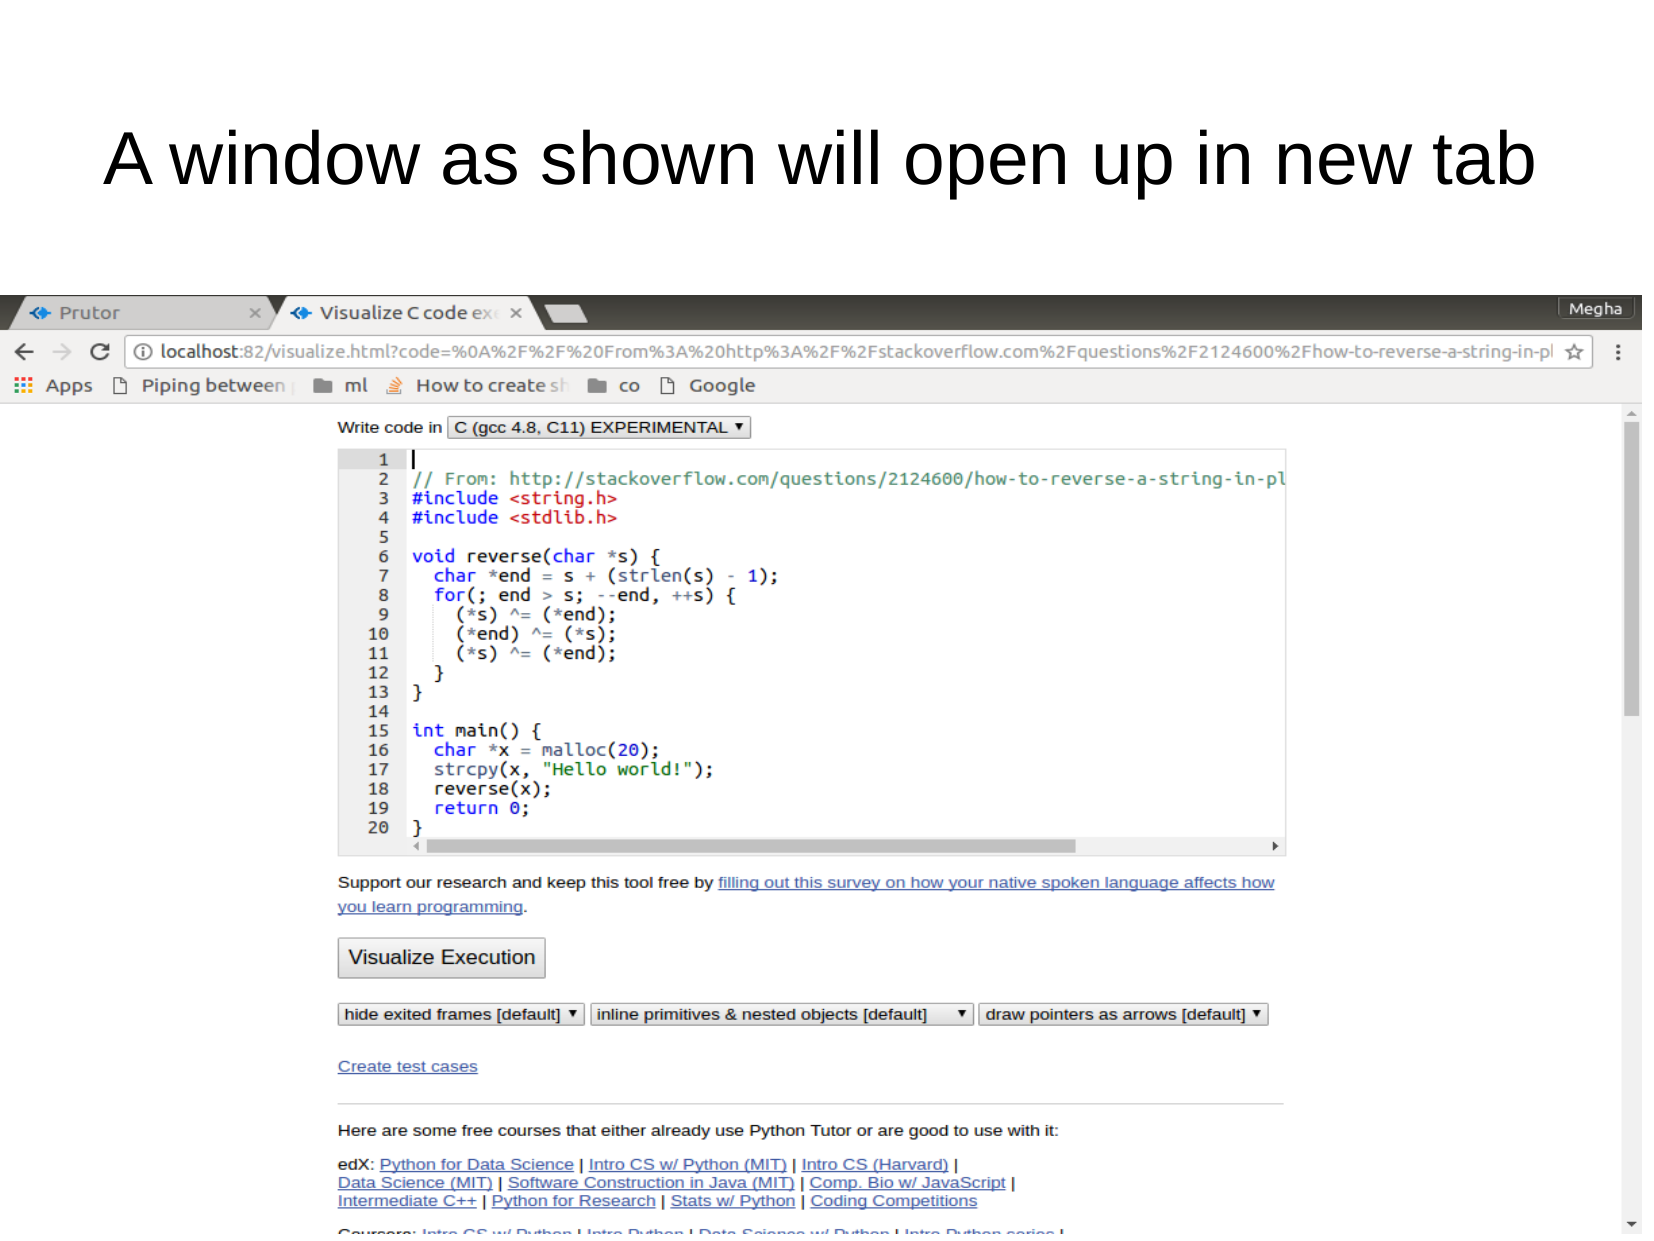

# A window as shown will open up in new tab